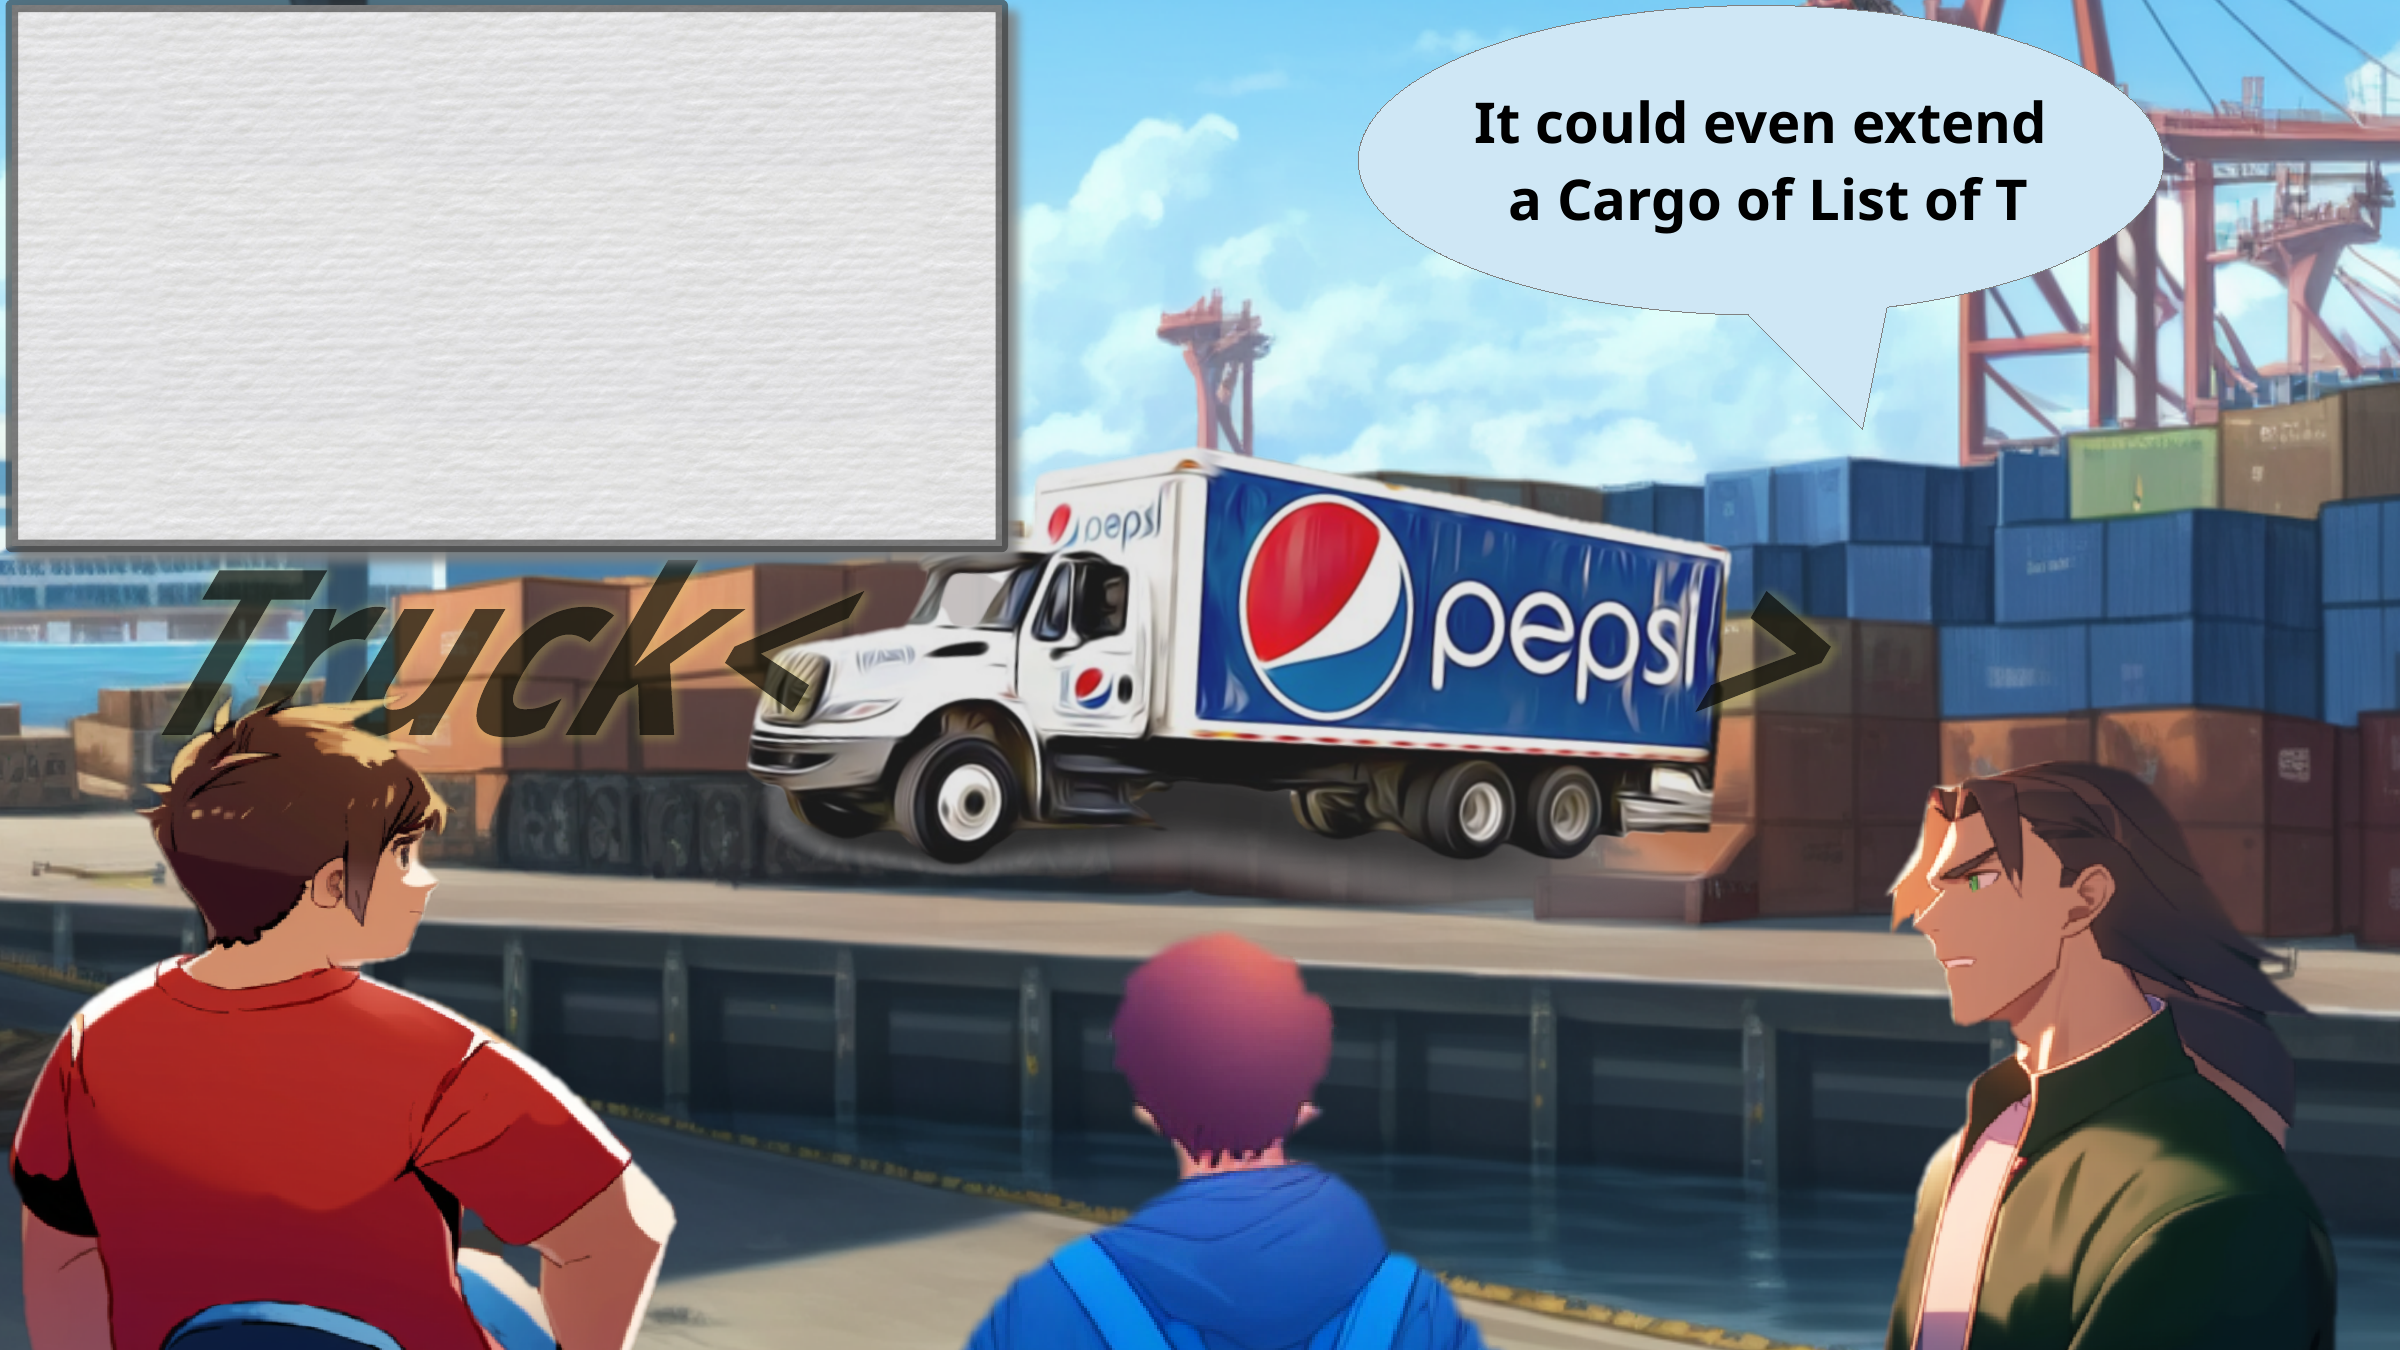

It could even extend
 a Cargo of List of T
Truck< >